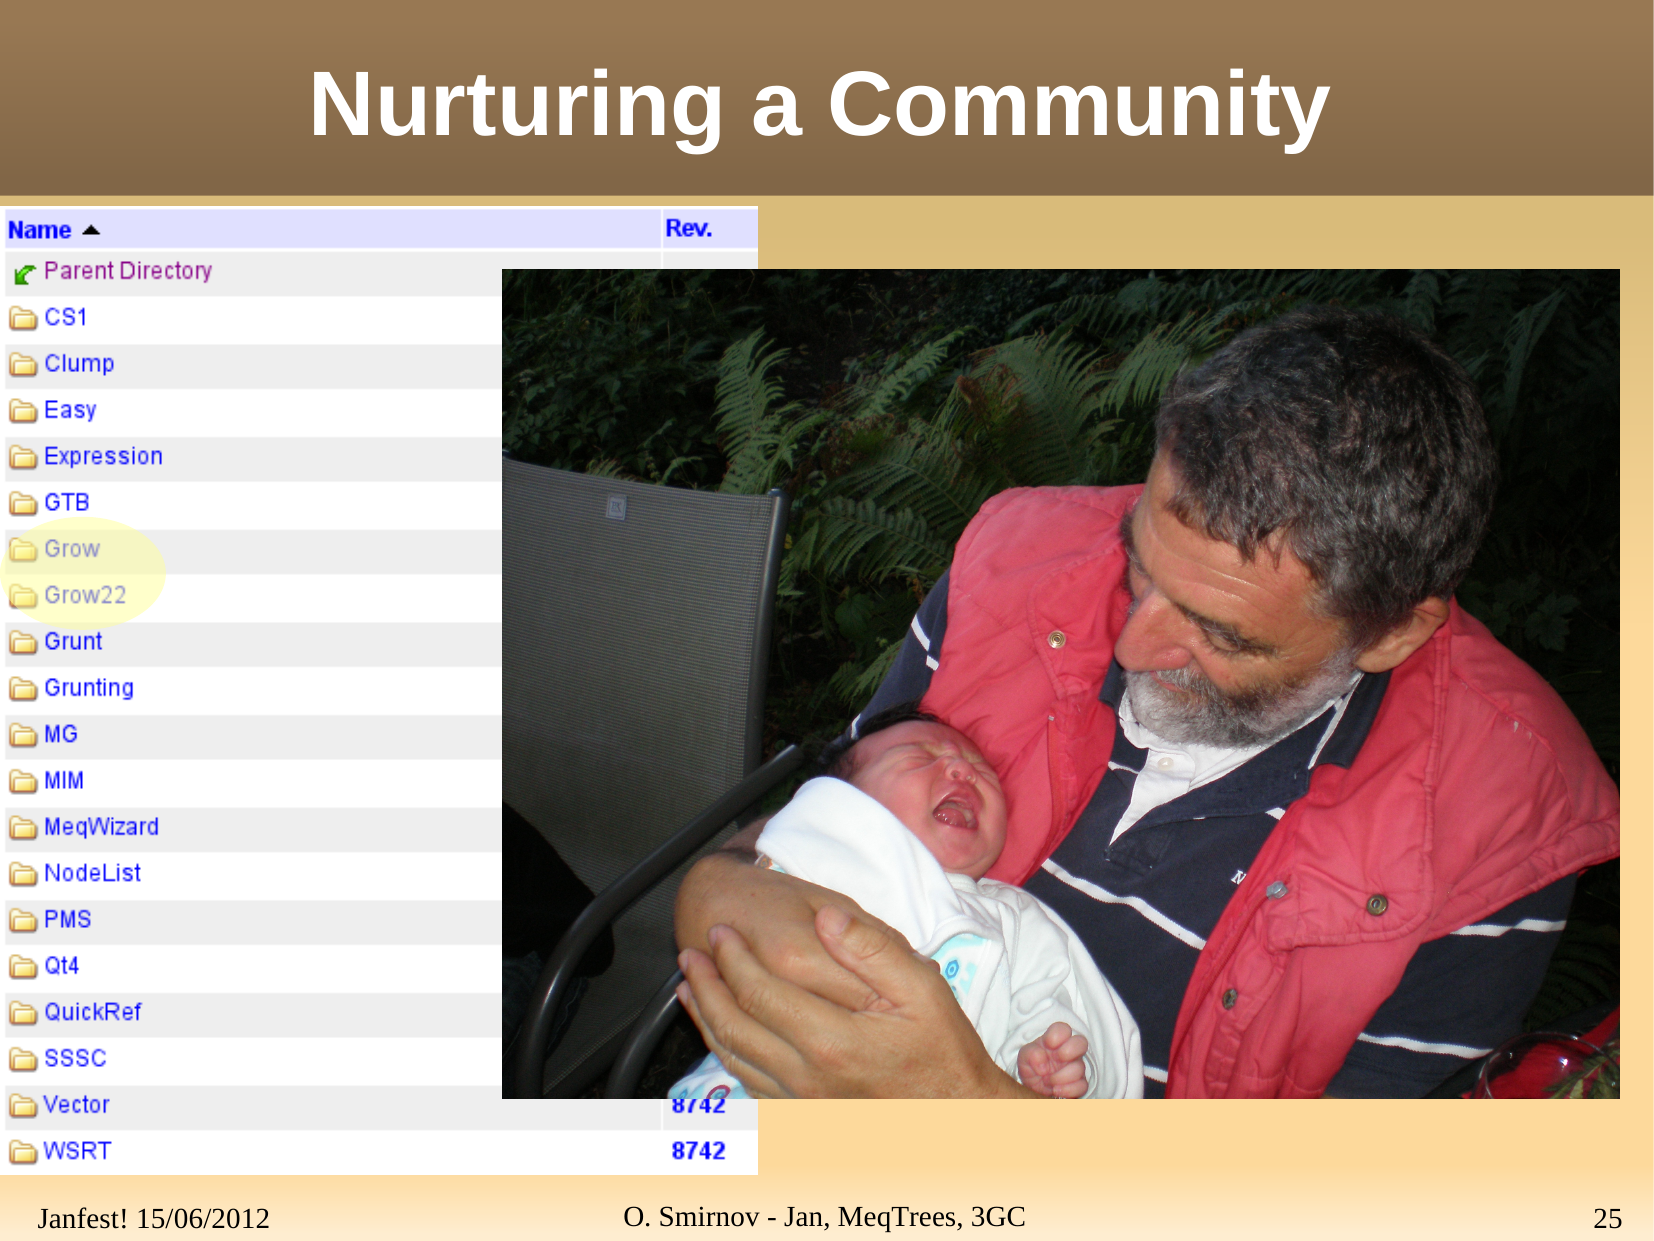

# Nurturing a Community
Jan leads the way
Subversion repository
shows a furious activity
of projects with
mysterious names
O. Smirnov - Jan, MeqTrees, 3GC
Janfest! 15/06/2012
25